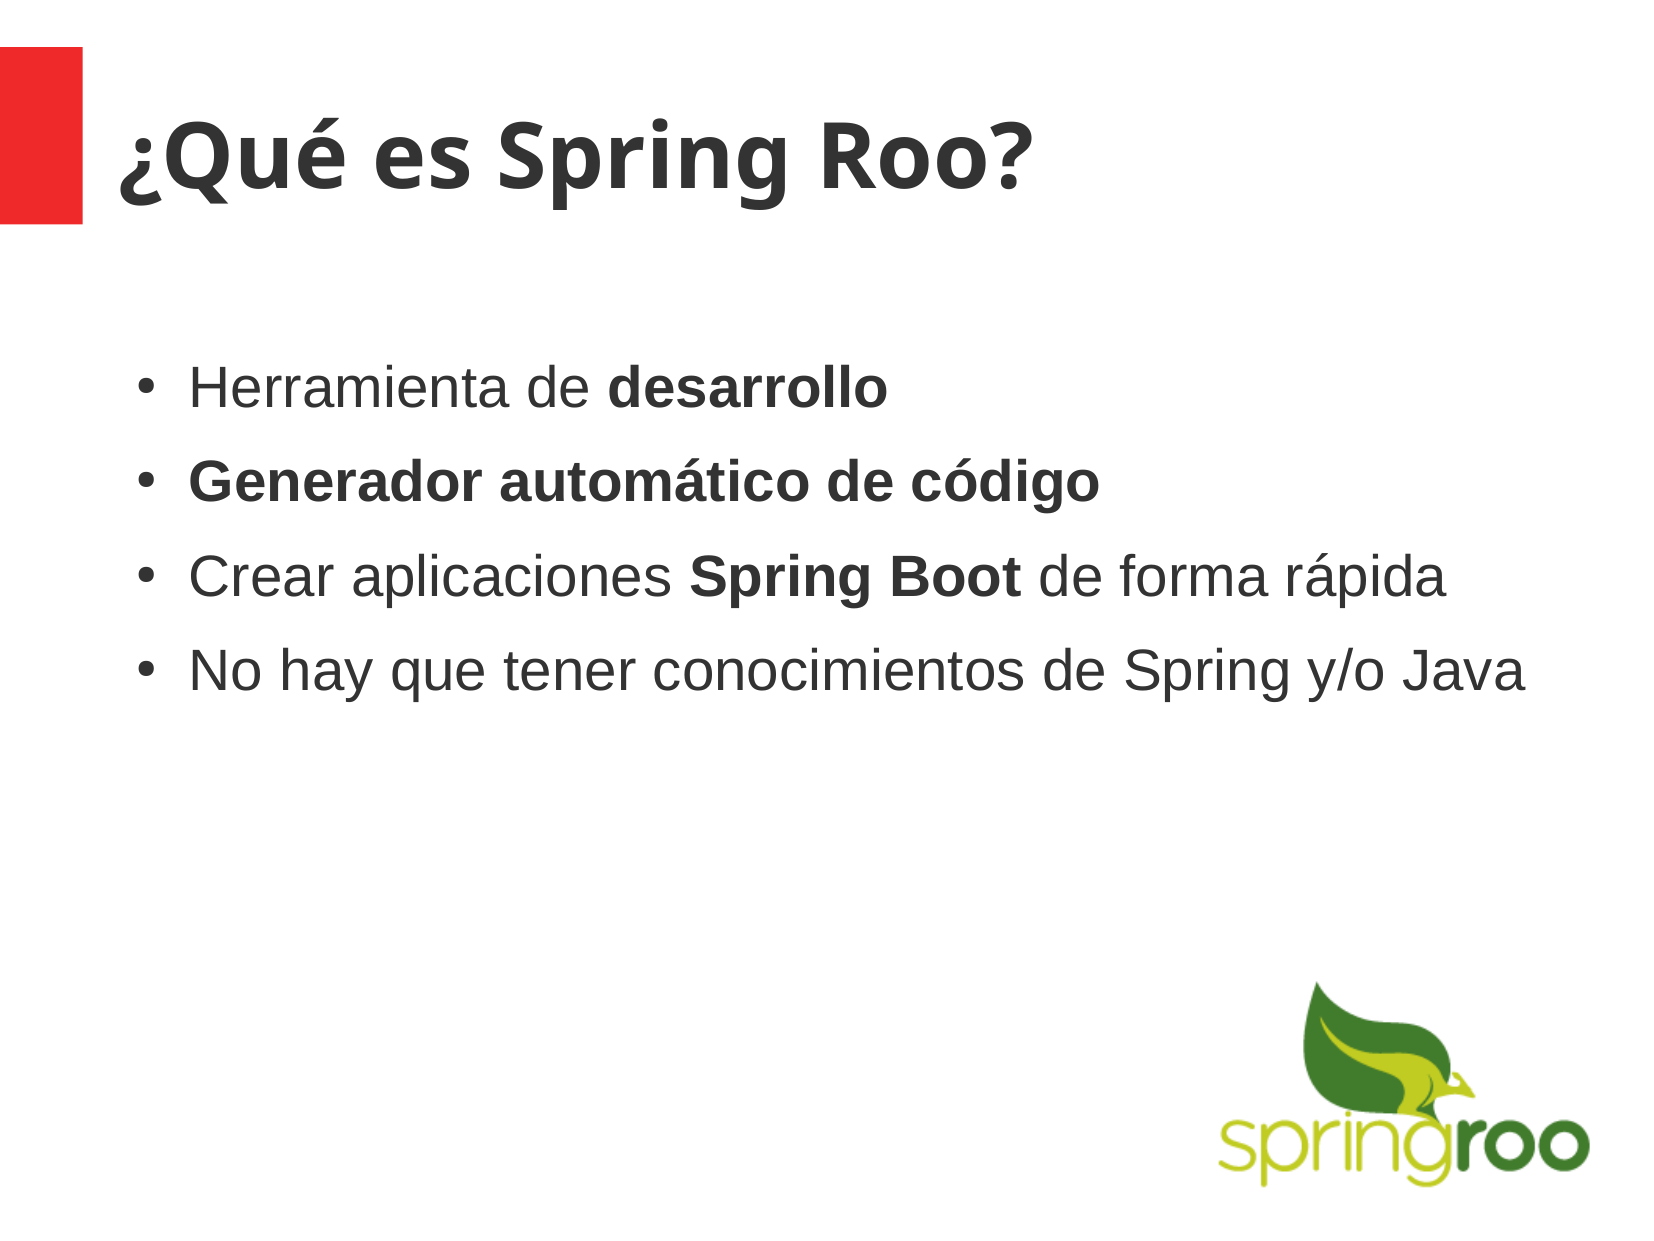

# ¿Qué es Spring Roo?
Herramienta de desarrollo
Generador automático de código
Crear aplicaciones Spring Boot de forma rápida
No hay que tener conocimientos de Spring y/o Java